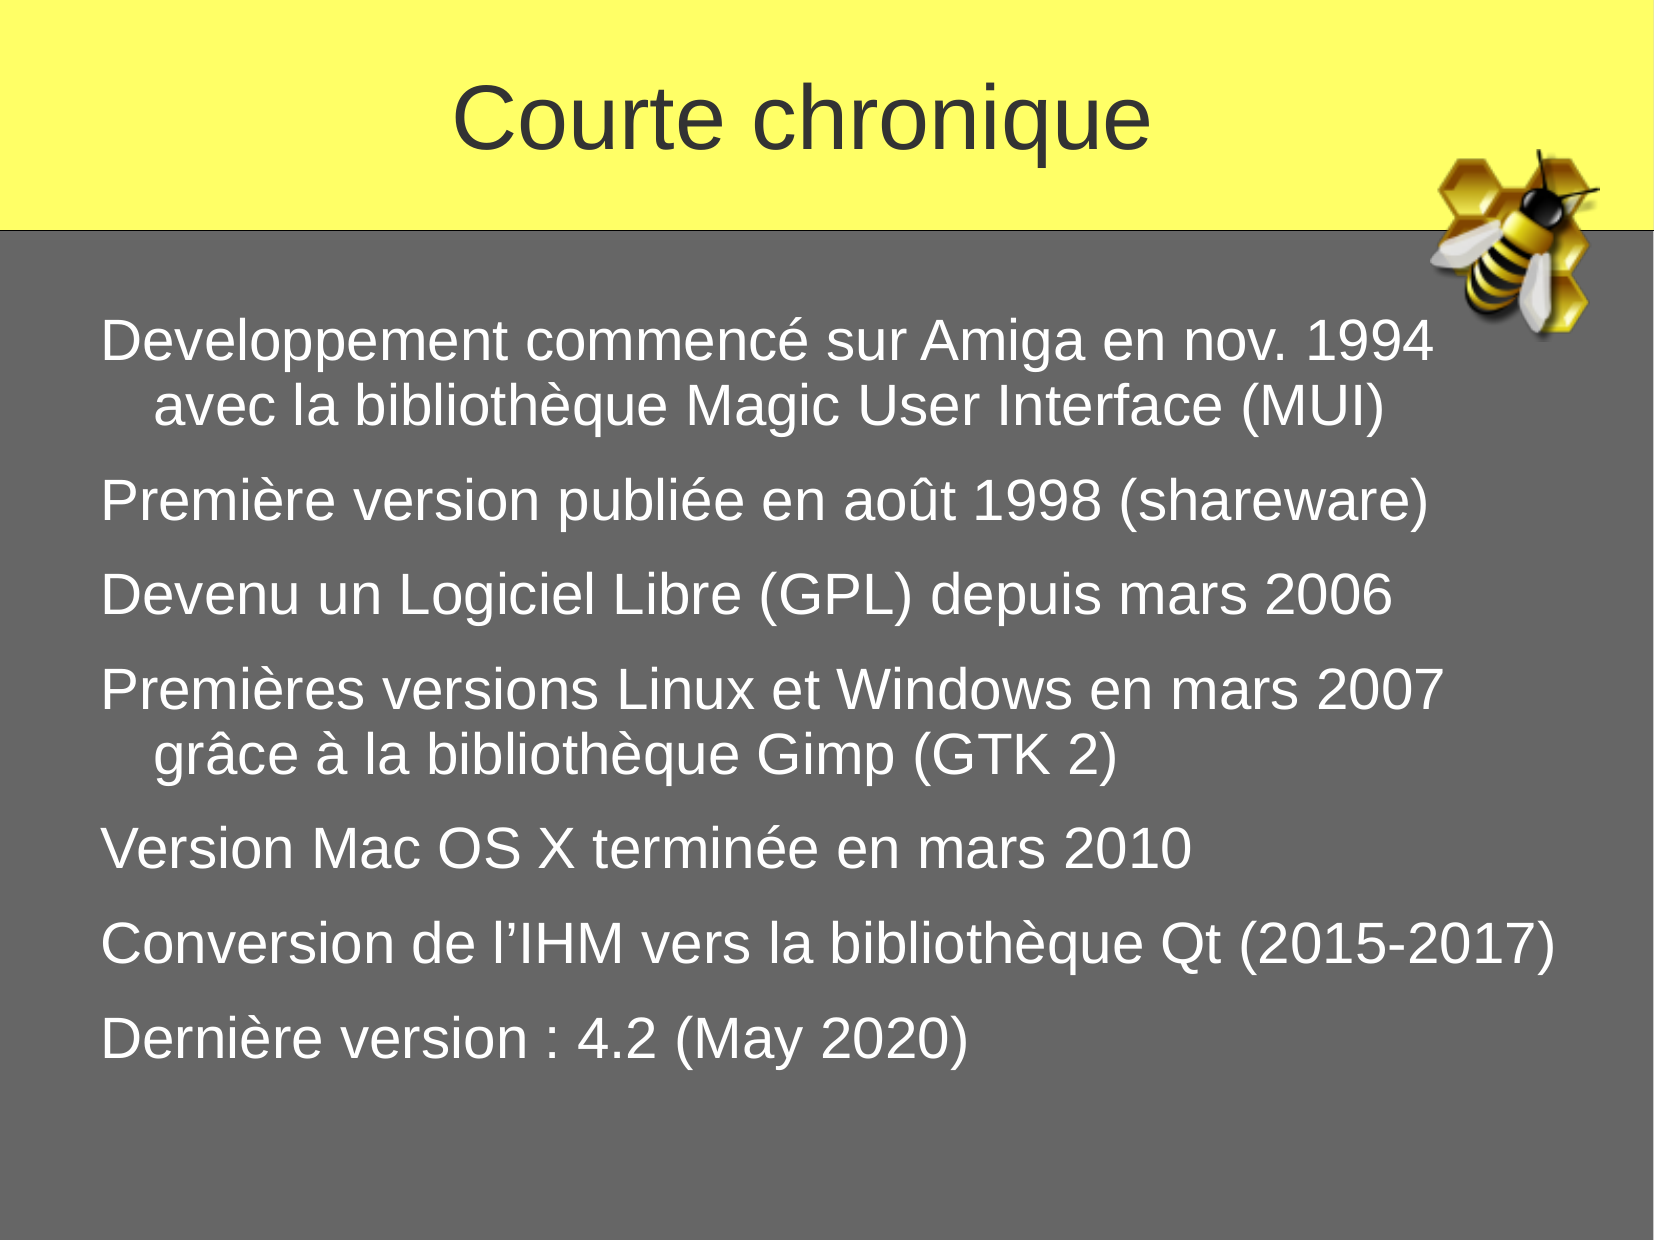

# Courte chronique
Developpement commencé sur Amiga en nov. 1994
avec la bibliothèque Magic User Interface (MUI)
Première version publiée en août 1998 (shareware)
Devenu un Logiciel Libre (GPL) depuis mars 2006
Premières versions Linux et Windows en mars 2007
grâce à la bibliothèque Gimp (GTK 2)
Version Mac OS X terminée en mars 2010
Conversion de l’IHM vers la bibliothèque Qt (2015-2017)
Dernière version : 4.2 (May 2020)